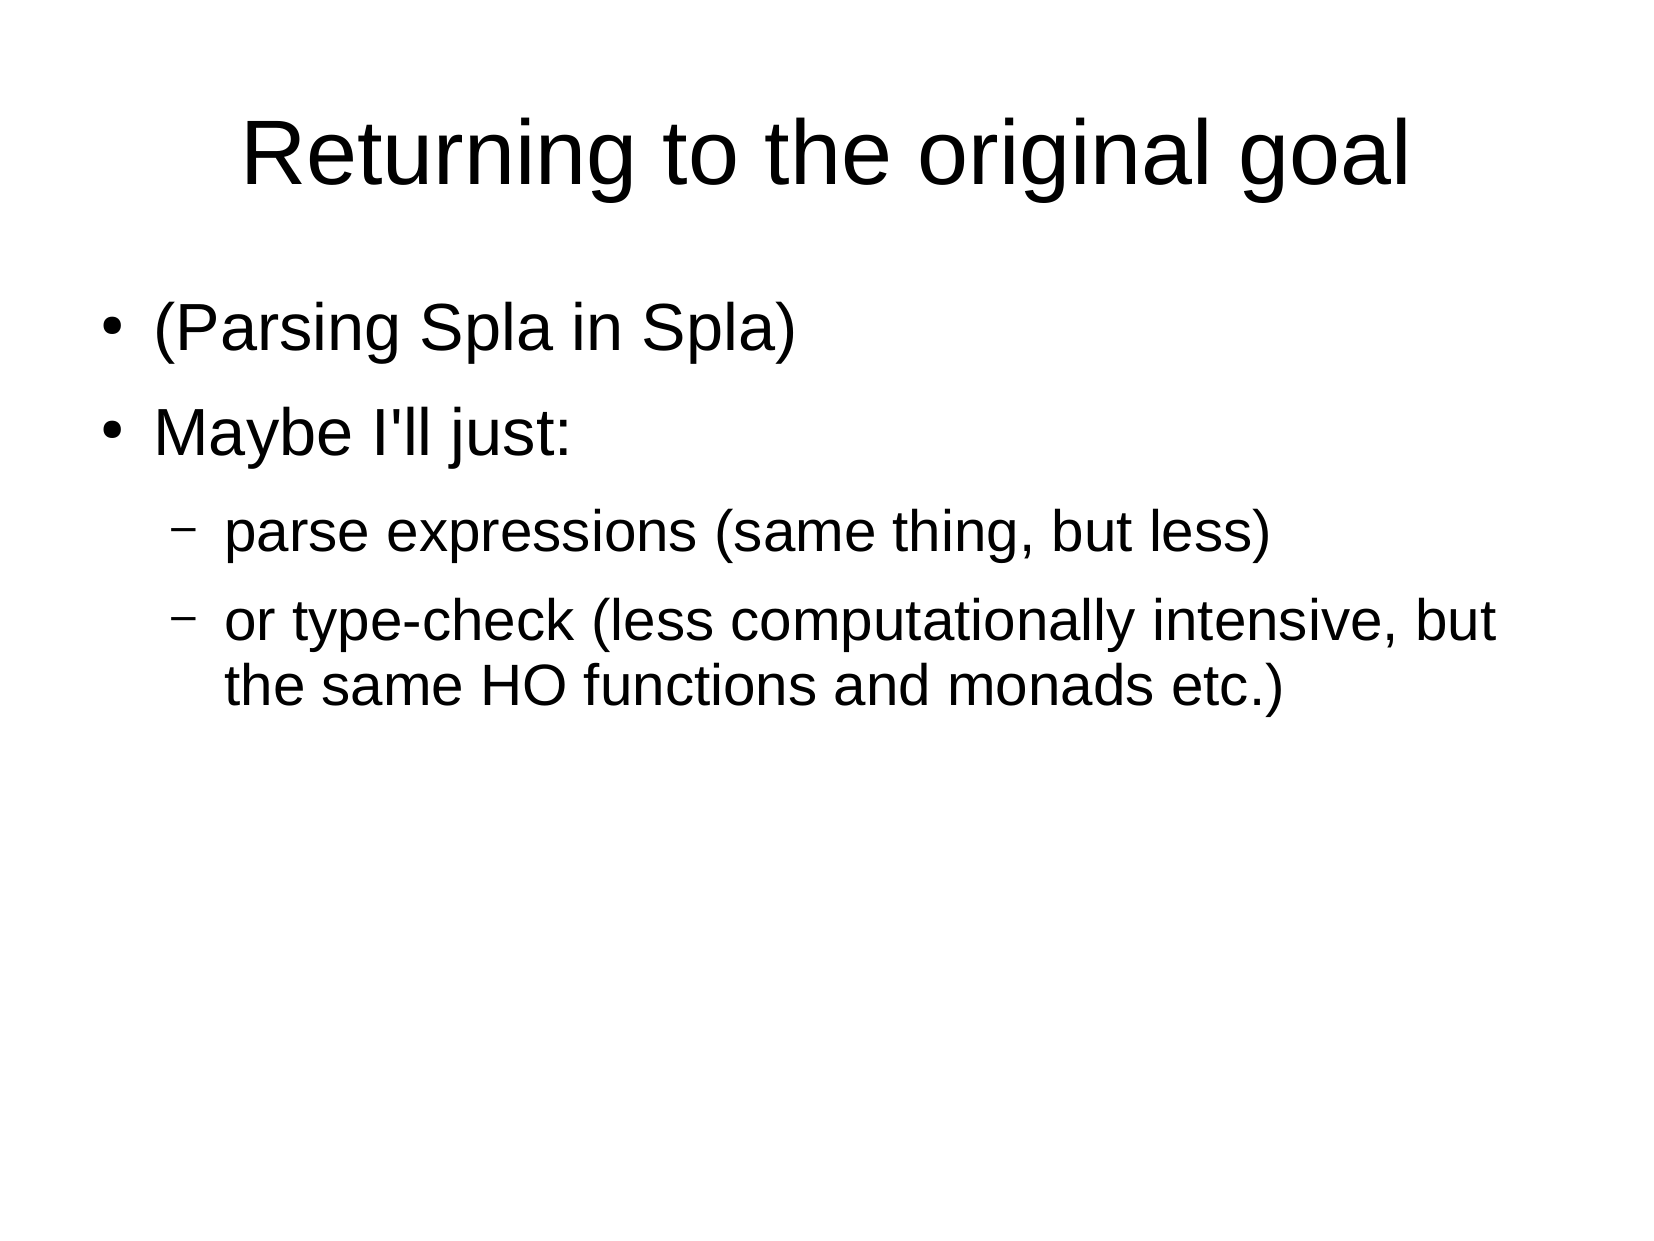

# Returning to the original goal
(Parsing Spla in Spla)
Maybe I'll just:
parse expressions (same thing, but less)
or type-check (less computationally intensive, but the same HO functions and monads etc.)